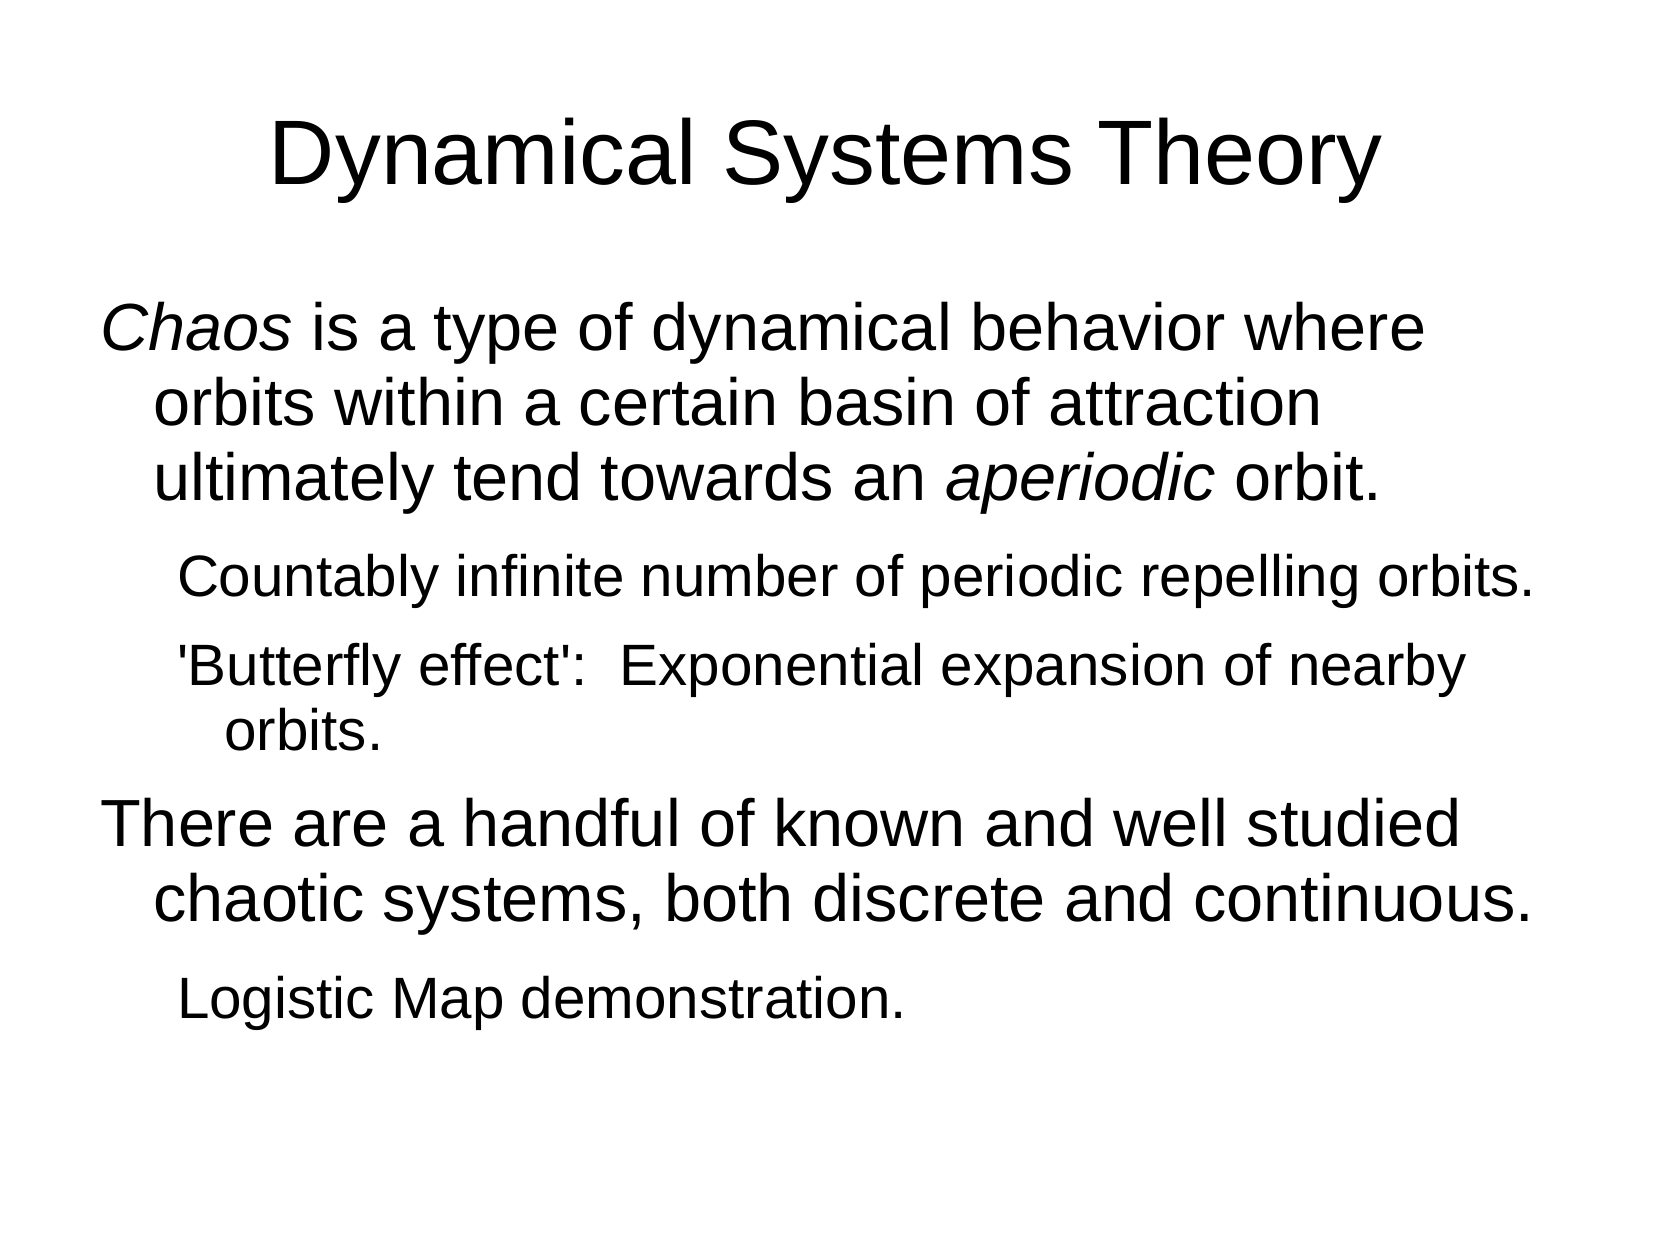

# Dynamical Systems Theory
Chaos is a type of dynamical behavior where orbits within a certain basin of attraction ultimately tend towards an aperiodic orbit.
Countably infinite number of periodic repelling orbits.
'Butterfly effect': Exponential expansion of nearby orbits.
There are a handful of known and well studied chaotic systems, both discrete and continuous.
Logistic Map demonstration.